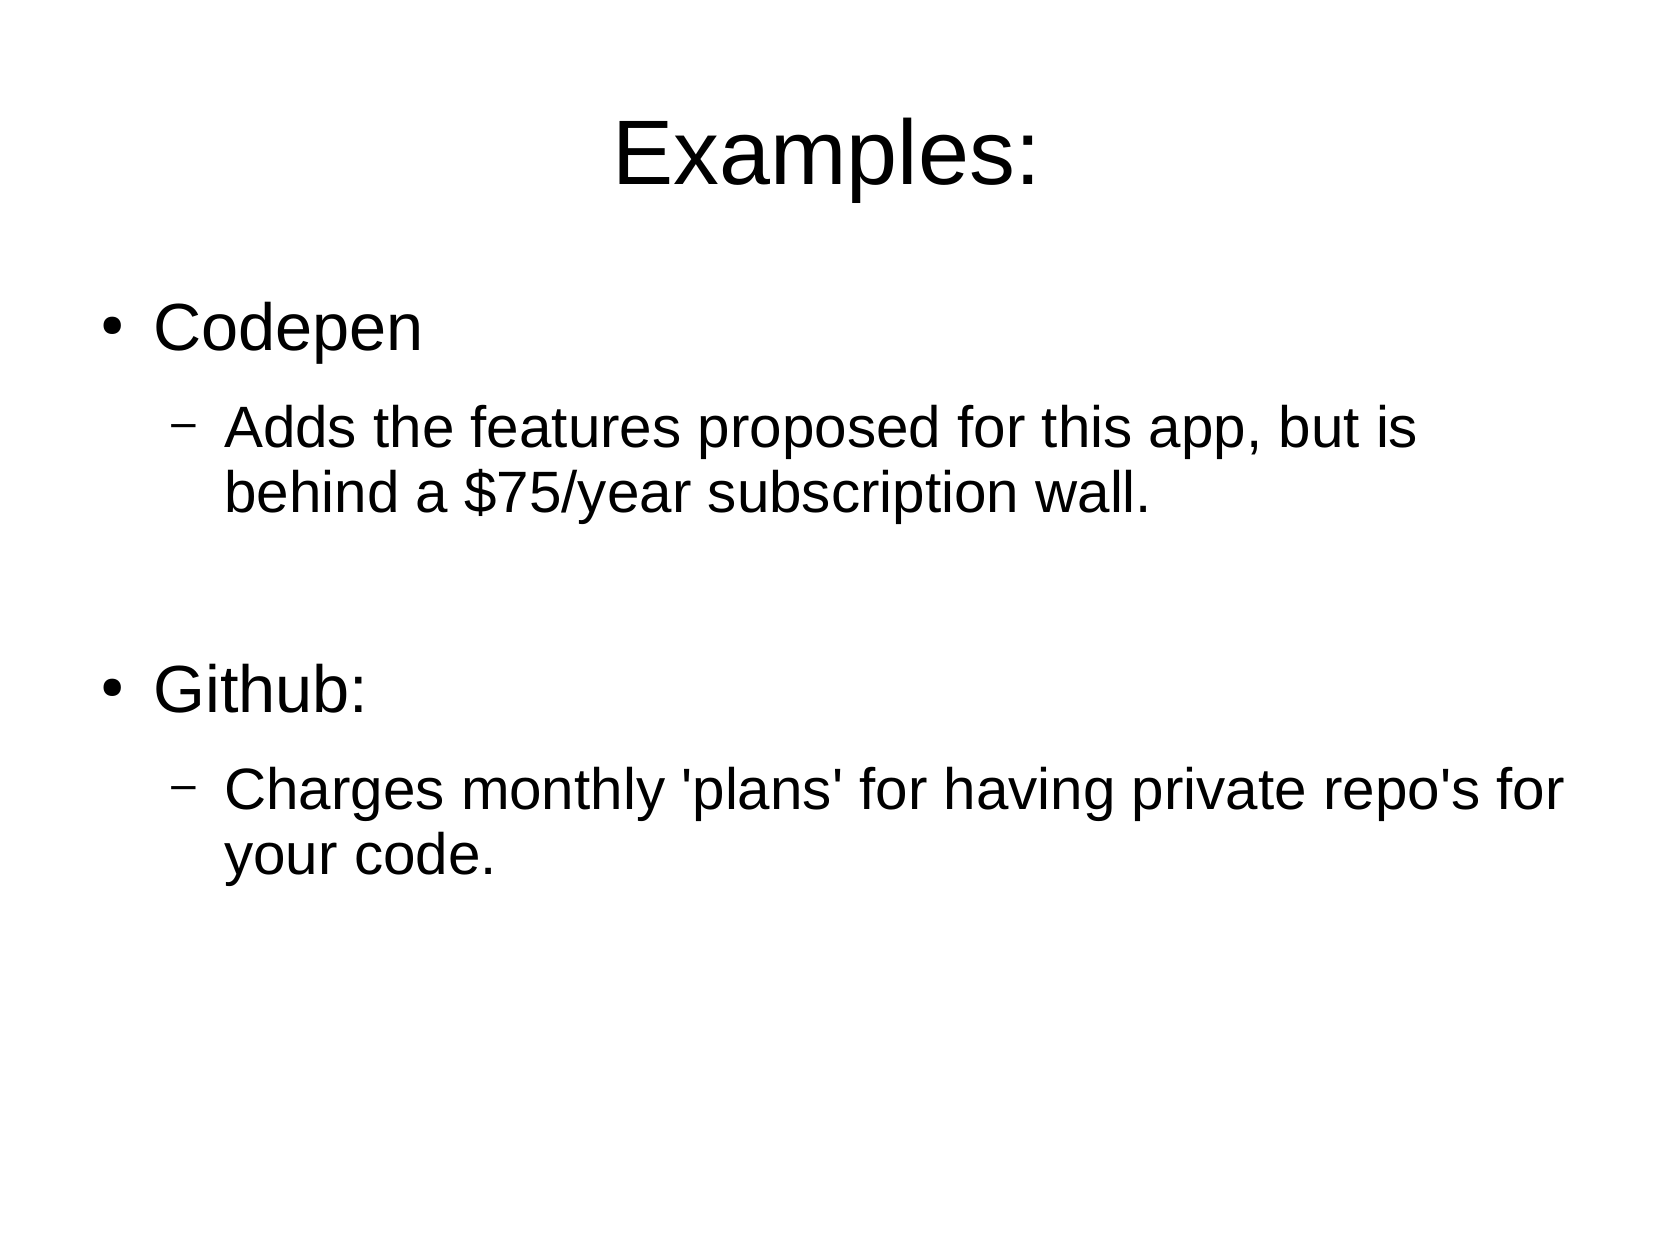

# Examples:
Codepen
Adds the features proposed for this app, but is behind a $75/year subscription wall.
Github:
Charges monthly 'plans' for having private repo's for your code.